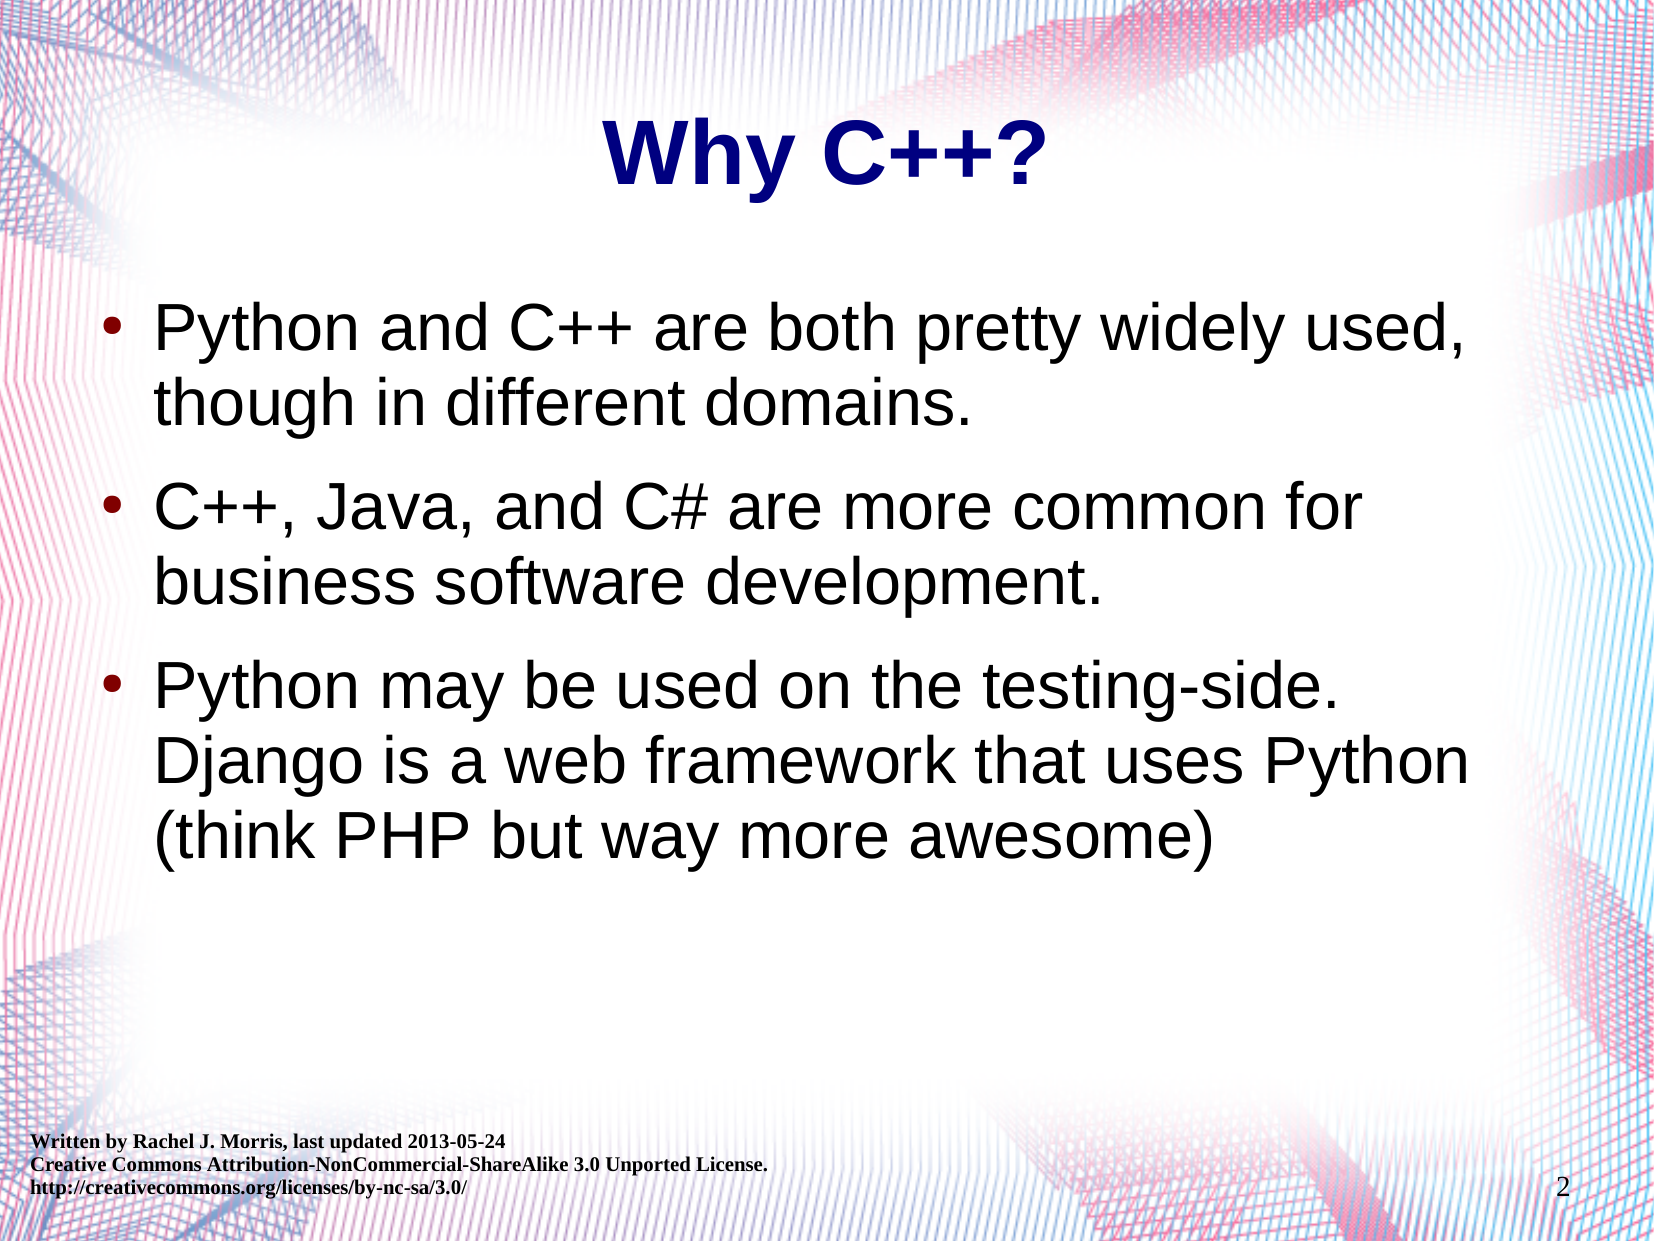

# Why C++?
Python and C++ are both pretty widely used, though in different domains.
C++, Java, and C# are more common for business software development.
Python may be used on the testing-side. Django is a web framework that uses Python (think PHP but way more awesome)
2